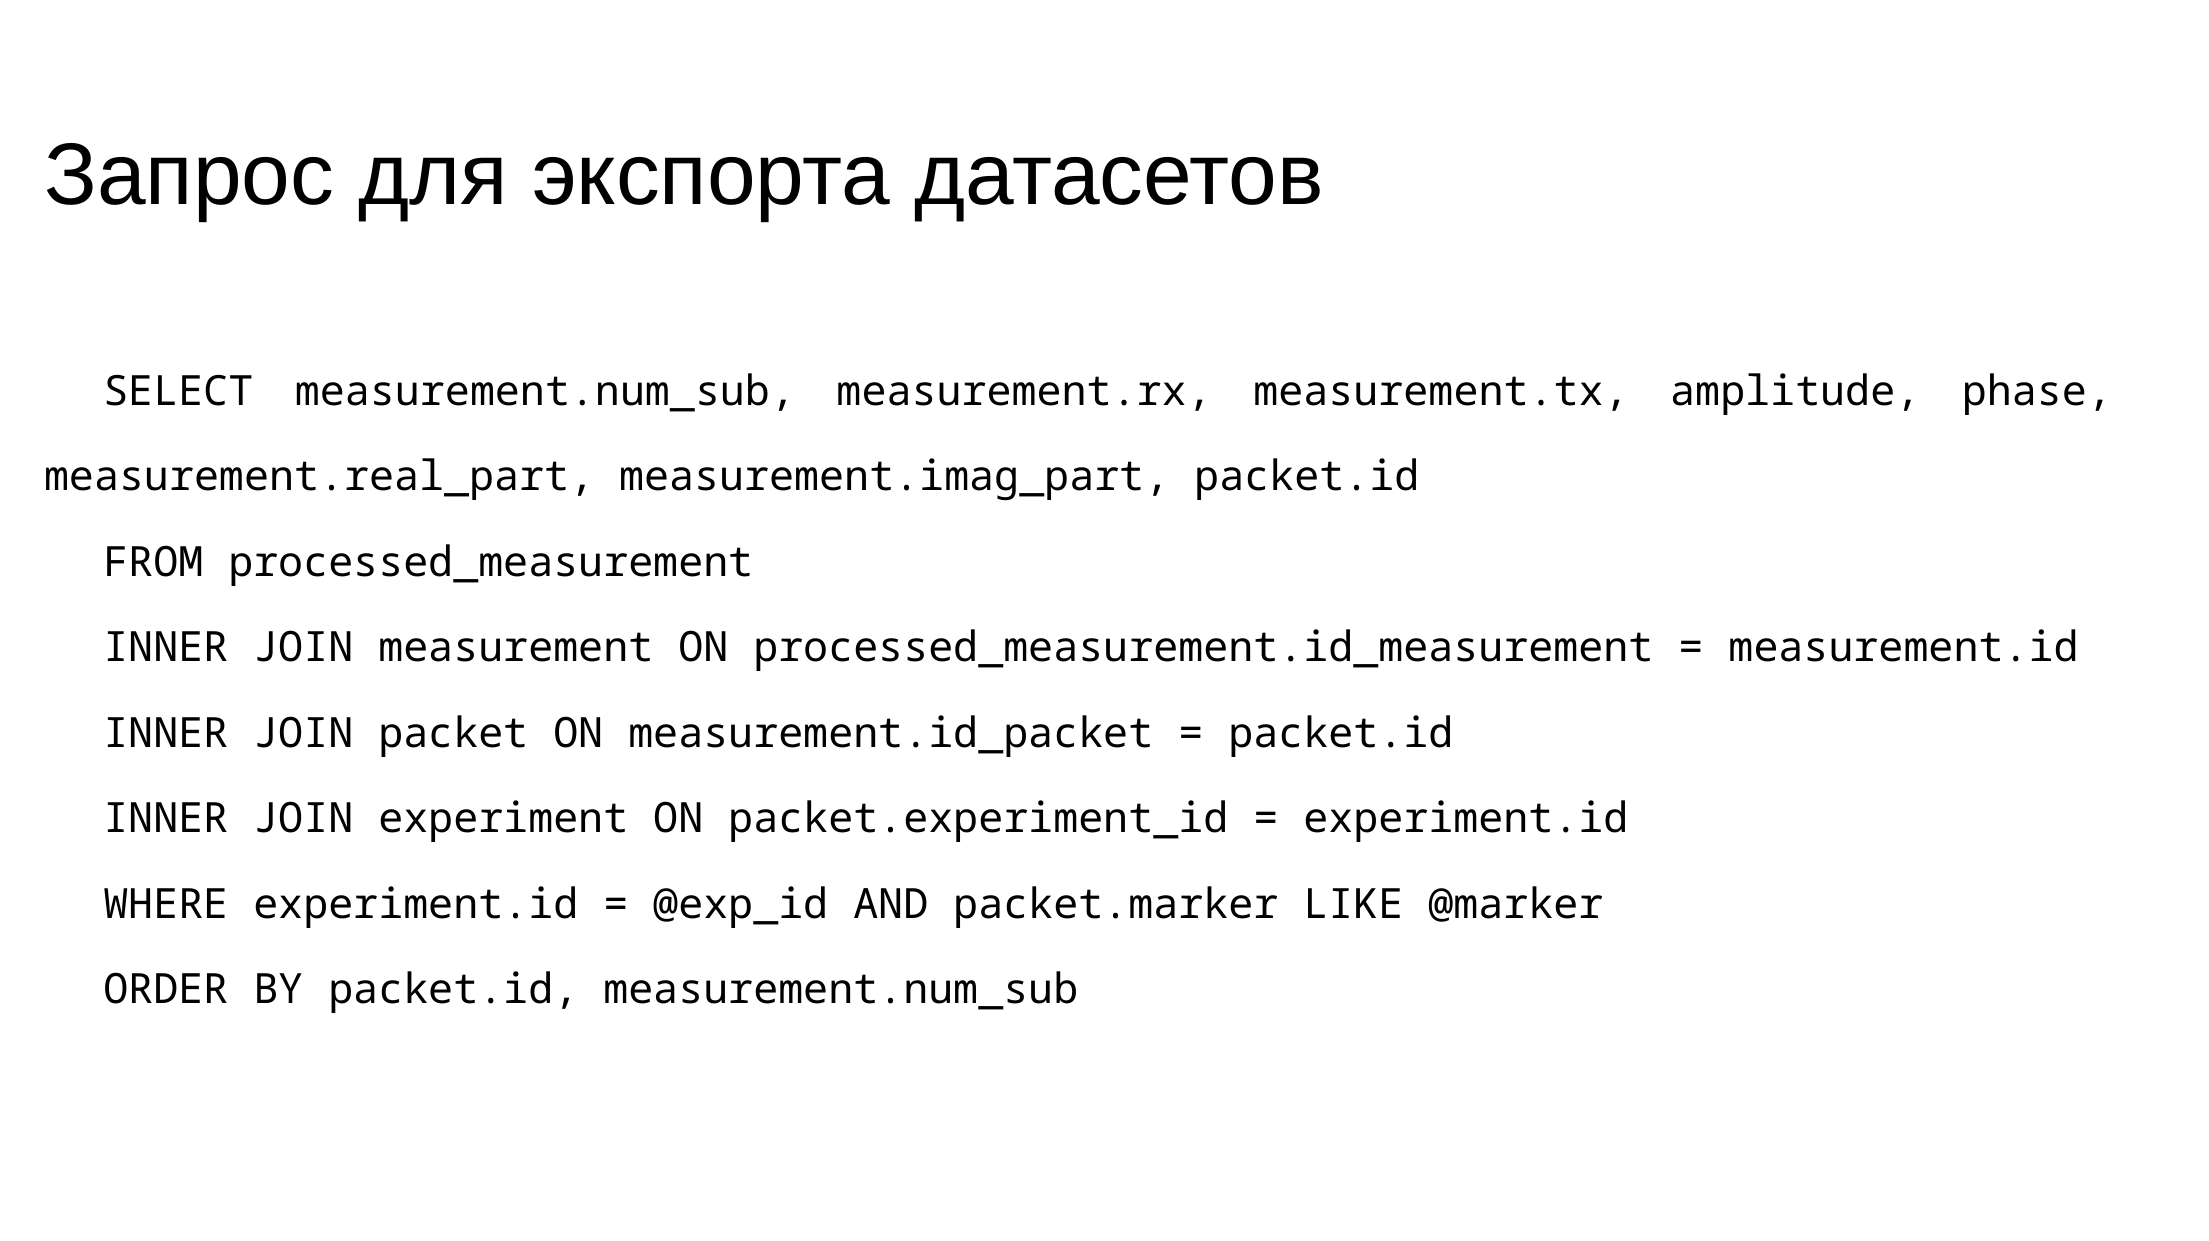

Запрос для экспорта датасетов
SELECT measurement.num_sub, measurement.rx, measurement.tx, amplitude, phase, measurement.real_part, measurement.imag_part, packet.id
FROM processed_measurement
INNER JOIN measurement ON processed_measurement.id_measurement = measurement.id
INNER JOIN packet ON measurement.id_packet = packet.id
INNER JOIN experiment ON packet.experiment_id = experiment.id
WHERE experiment.id = @exp_id AND packet.marker LIKE @marker
ORDER BY packet.id, measurement.num_sub